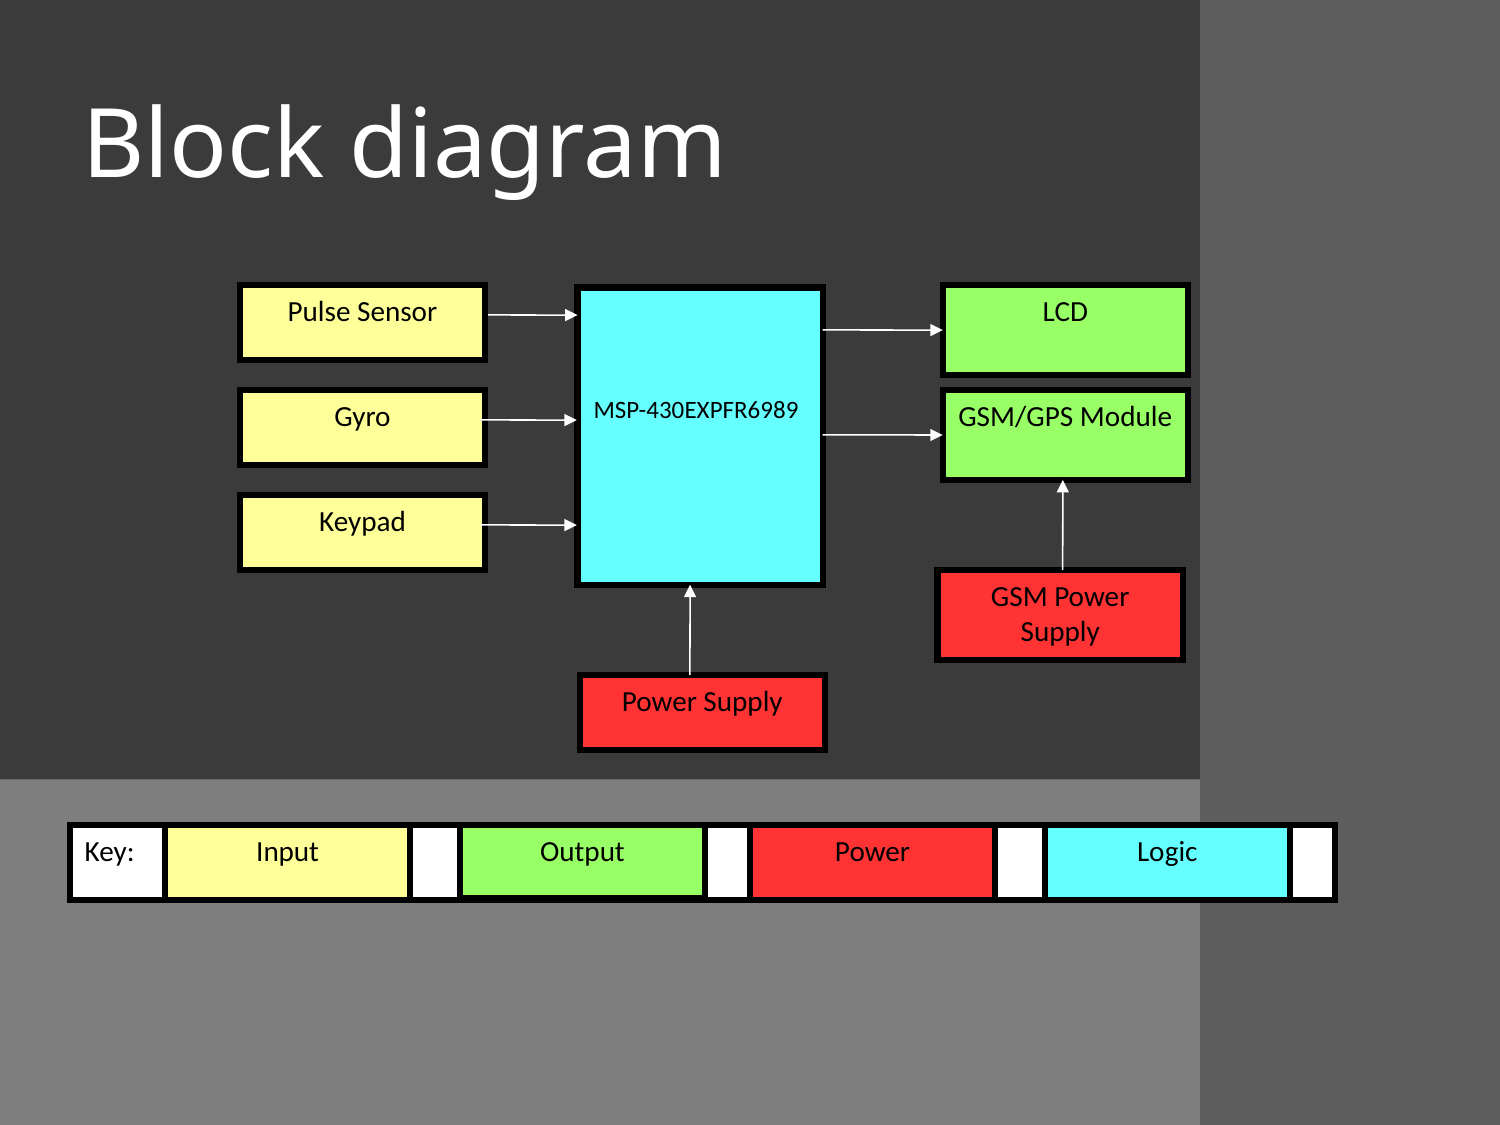

Block diagram
Pulse Sensor
LCD
MSP-430EXPFR6989
Gyro
GSM/GPS Module
Keypad
GSM Power Supply
Power Supply
Key:
Input
Output
Power
Logic